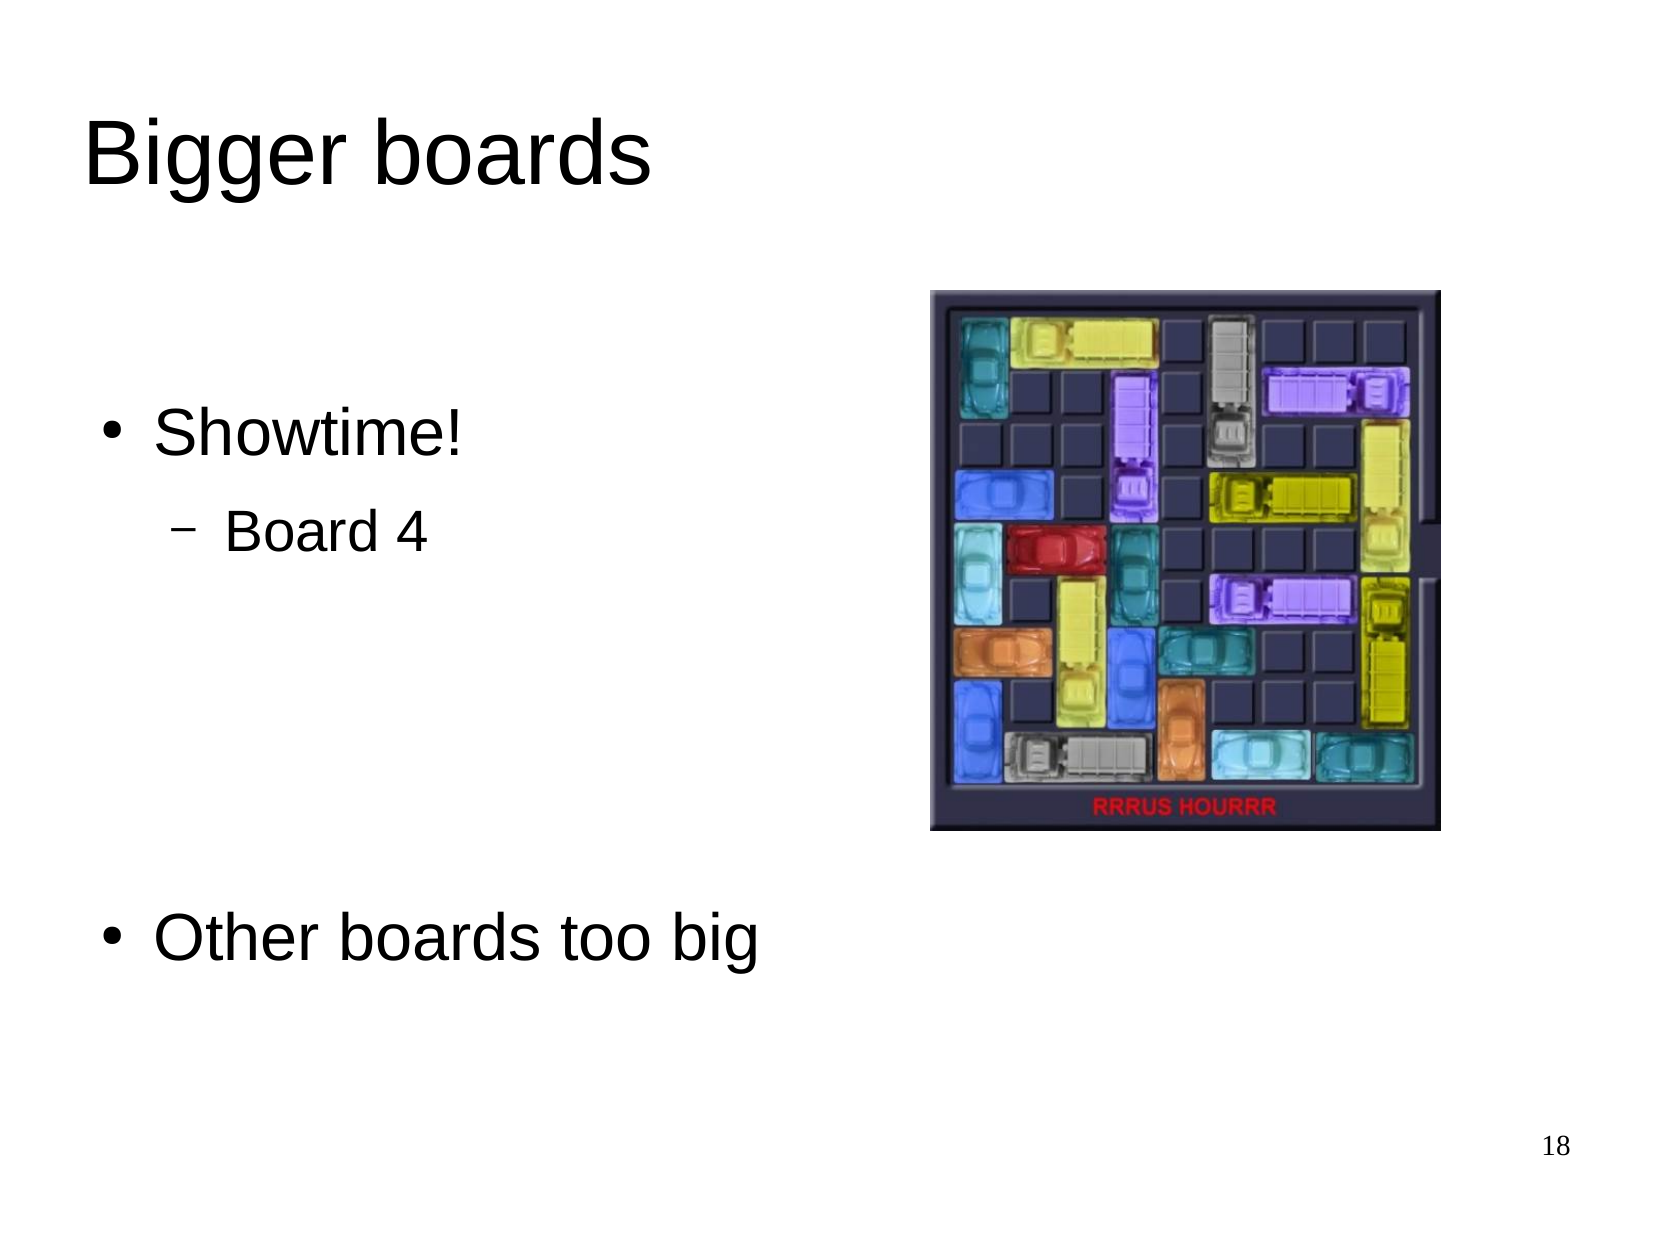

# Bigger boards
Showtime!
Board 4
Other boards too big
18